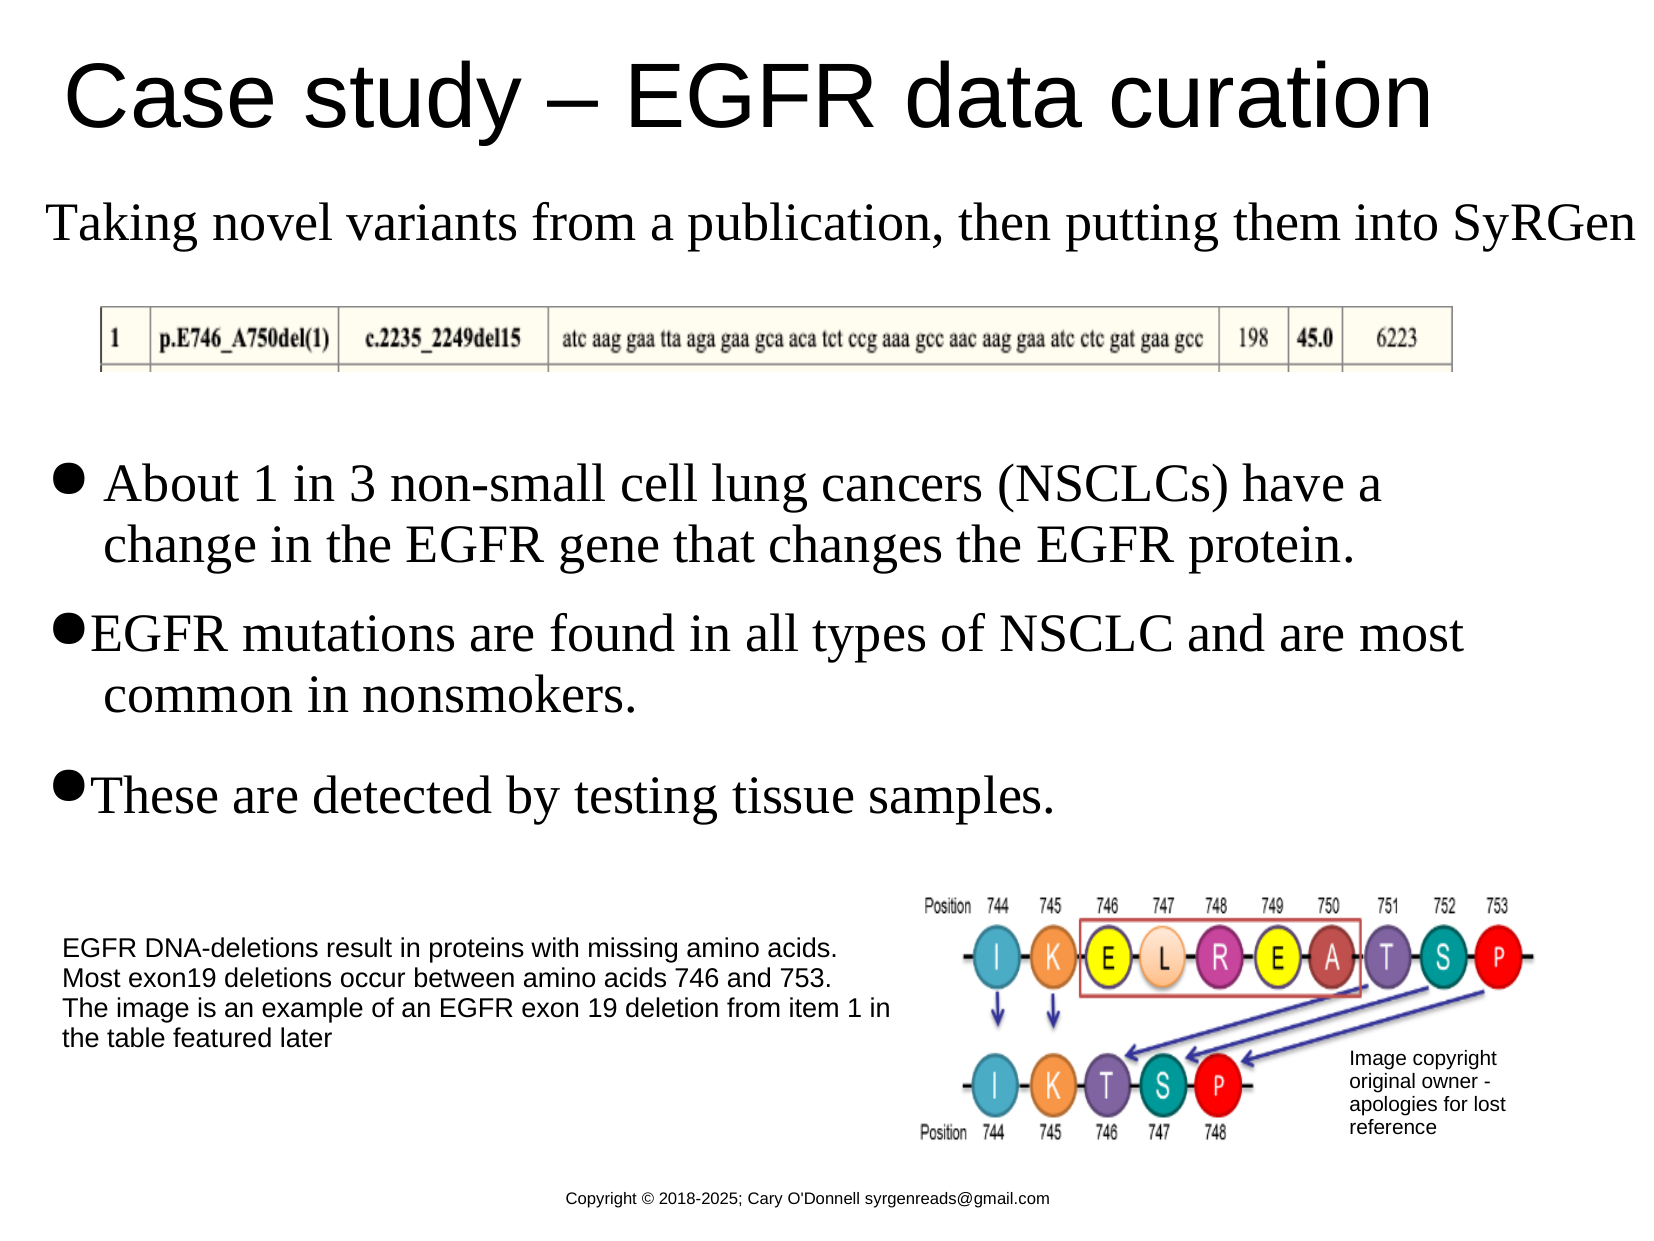

# Case study – EGFR data curation
Taking novel variants from a publication, then putting them into SyRGen
 About 1 in 3 non-small cell lung cancers (NSCLCs) have a change in the EGFR gene that changes the EGFR protein.
EGFR mutations are found in all types of NSCLC and are most common in nonsmokers.
These are detected by testing tissue samples.
EGFR DNA-deletions result in proteins with missing amino acids.
Most exon19 deletions occur between amino acids 746 and 753.
The image is an example of an EGFR exon 19 deletion from item 1 in the table featured later
Image copyright original owner - apologies for lost reference